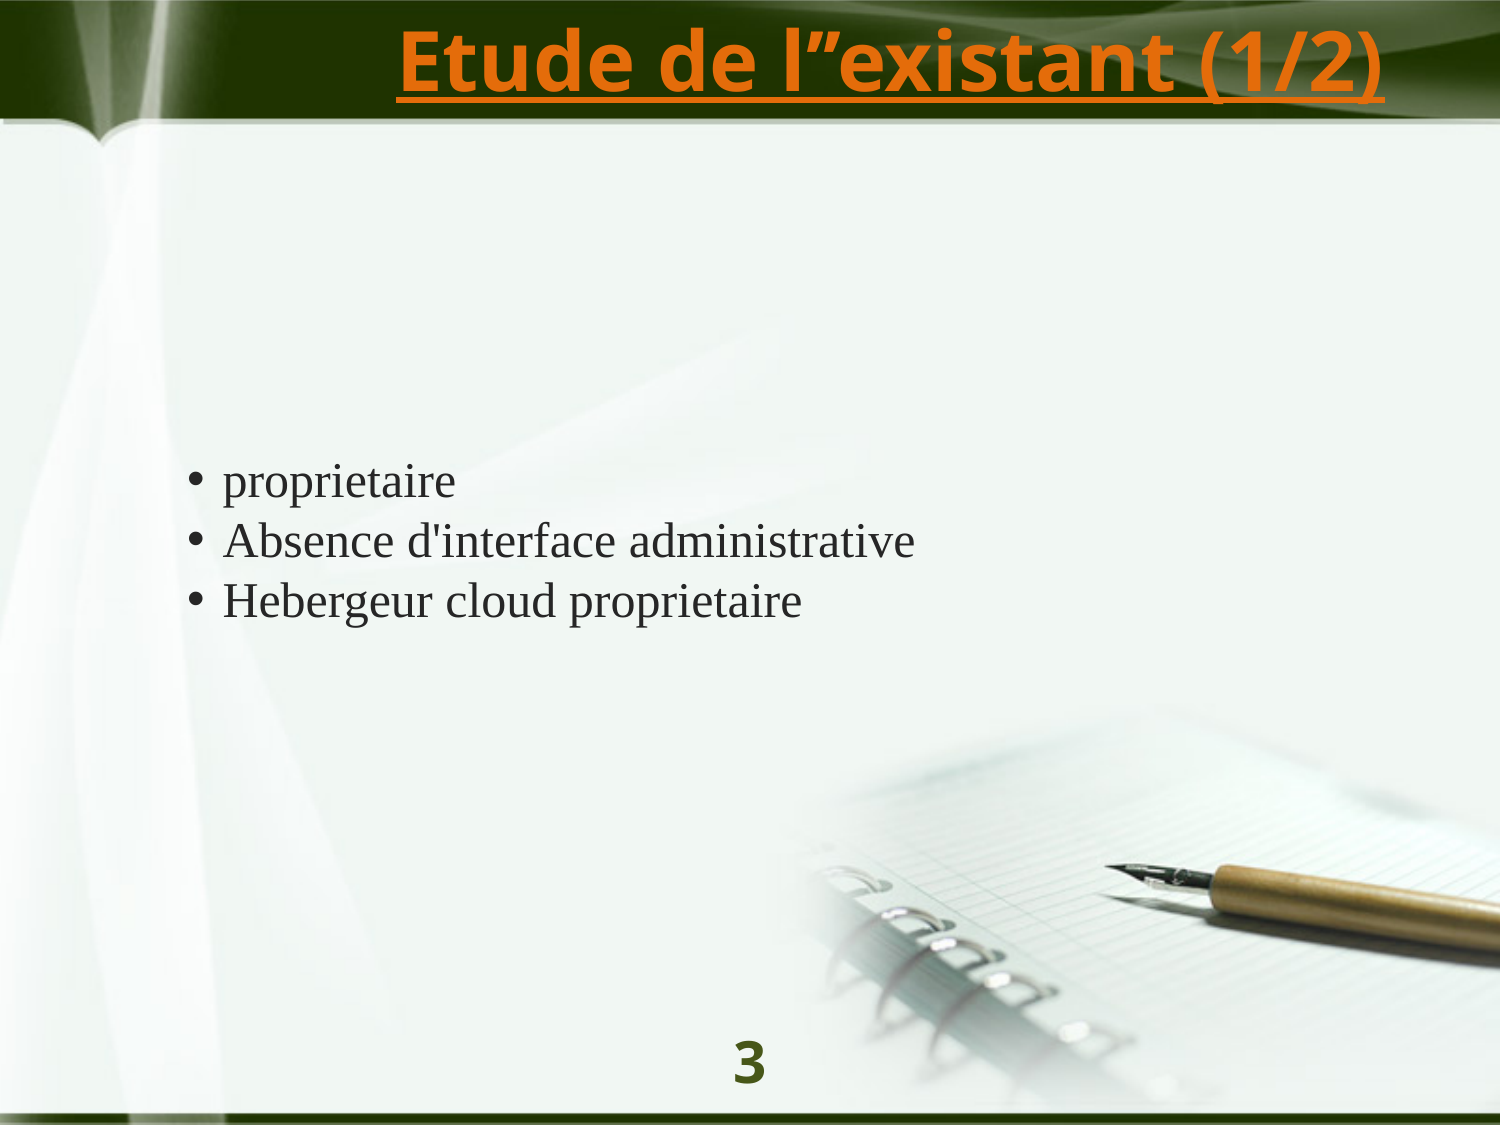

Etude de l’’existant (1/2)
proprietaire
Absence d'interface administrative
Hebergeur cloud proprietaire
3